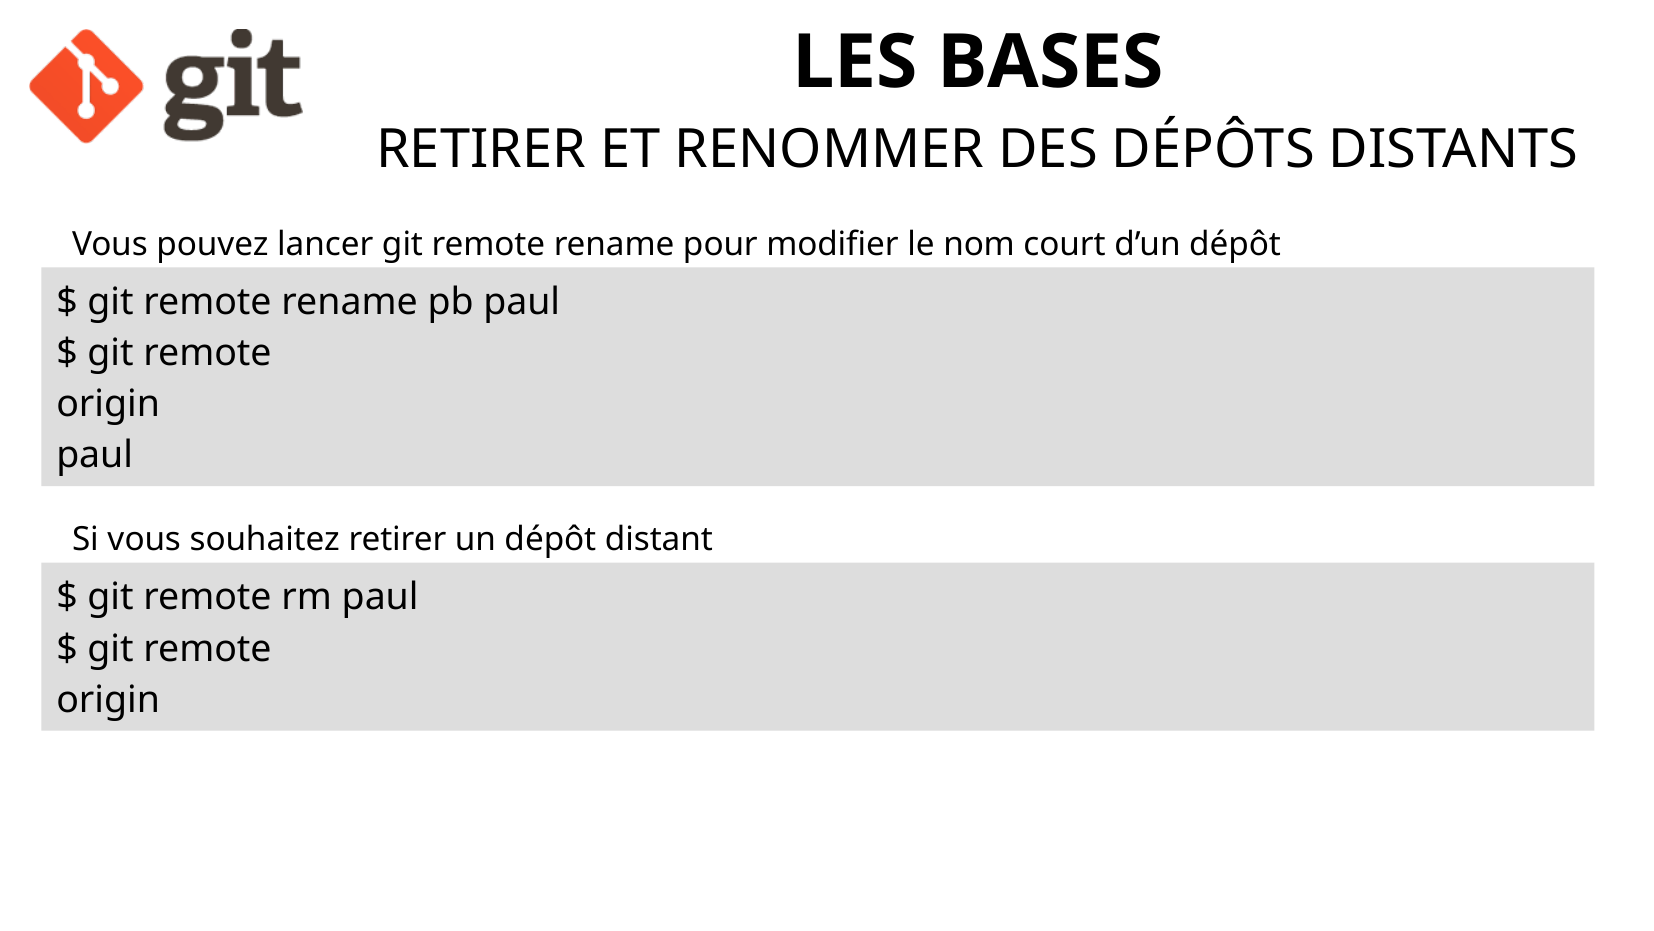

Les bases
Retirer et renommer des dépôts distants
Vous pouvez lancer git remote rename pour modifier le nom court d’un dépôt distant.
$ git remote rename pb paul
$ git remote
origin
paul
Si vous souhaitez retirer un dépôt distant
$ git remote rm paul
$ git remote
origin